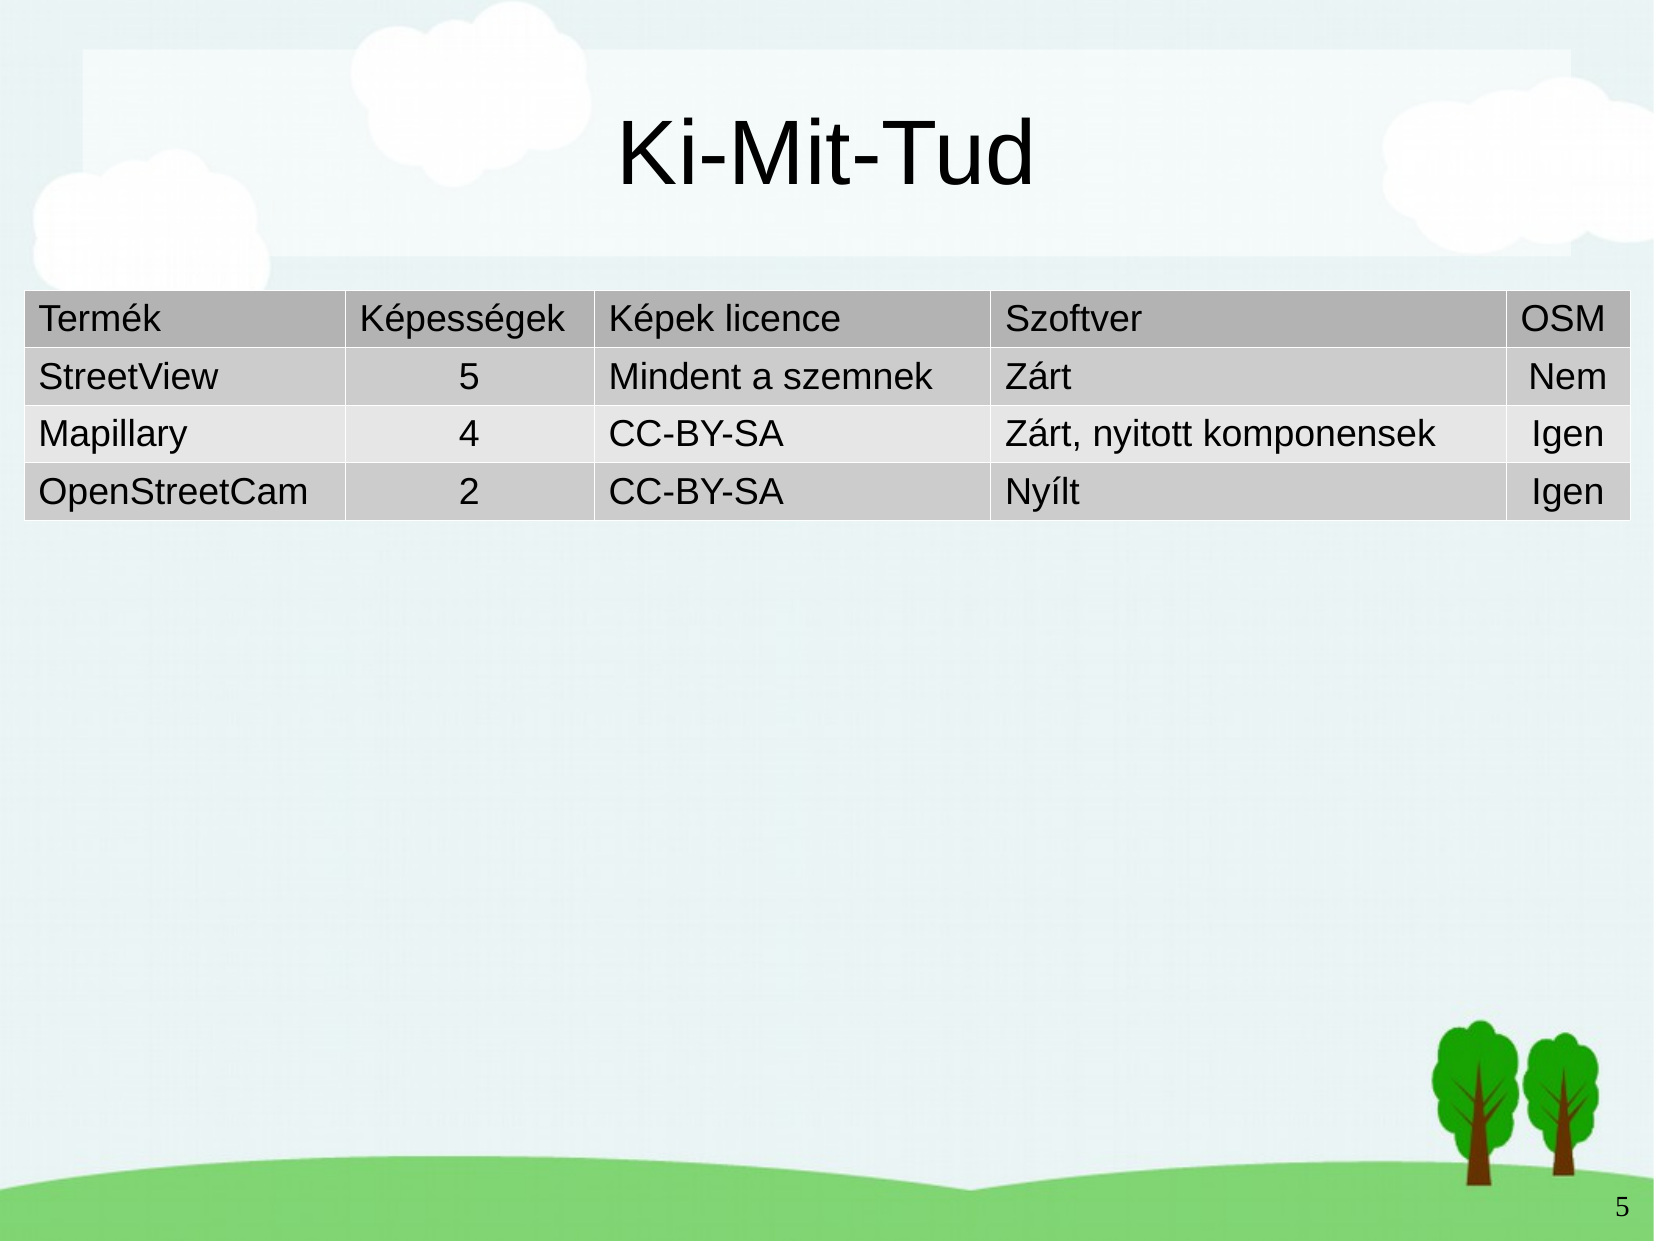

# Ki-Mit-Tud
| Termék | Képességek | Képek licence | Szoftver | OSM |
| --- | --- | --- | --- | --- |
| StreetView | 5 | Mindent a szemnek | Zárt | Nem |
| Mapillary | 4 | CC-BY-SA | Zárt, nyitott komponensek | Igen |
| OpenStreetCam | 2 | CC-BY-SA | Nyílt | Igen |
5